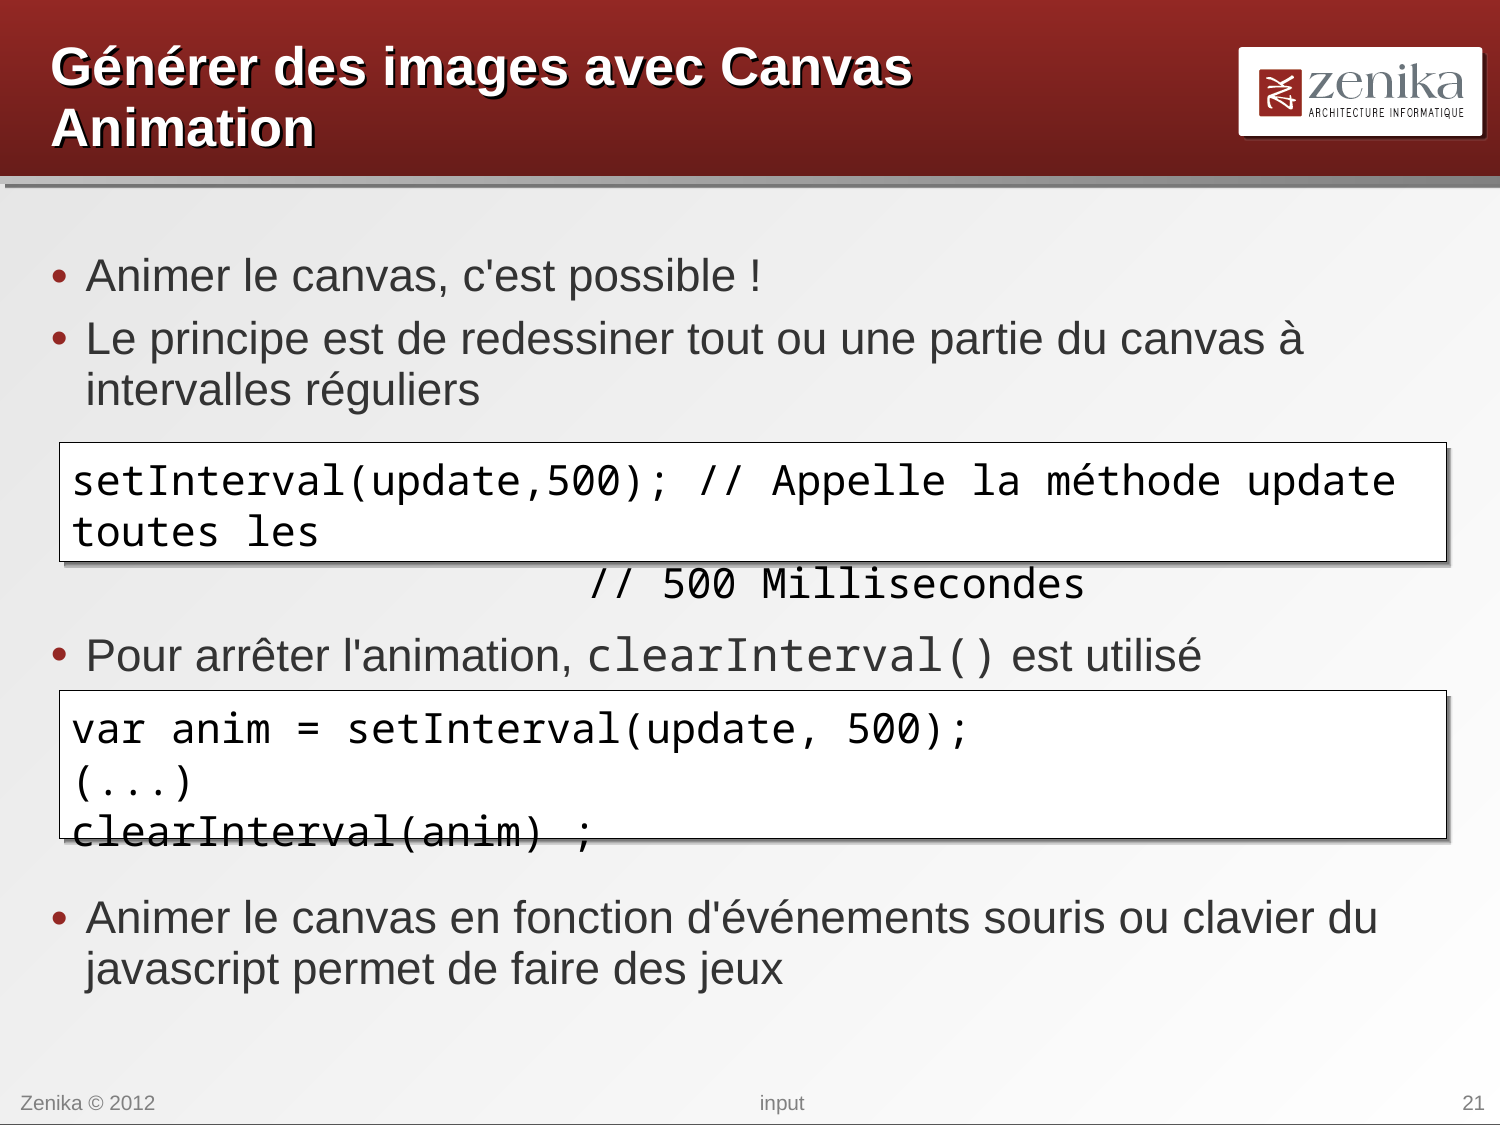

# Générer des images avec Canvas Animation
Animer le canvas, c'est possible !
Le principe est de redessiner tout ou une partie du canvas à intervalles réguliers
Pour arrêter l'animation, clearInterval() est utilisé
Animer le canvas en fonction d'événements souris ou clavier du javascript permet de faire des jeux
setInterval(update,500); // Appelle la méthode update toutes les
 							// 500 Millisecondes
var anim = setInterval(update, 500);
(...)
clearInterval(anim) ;